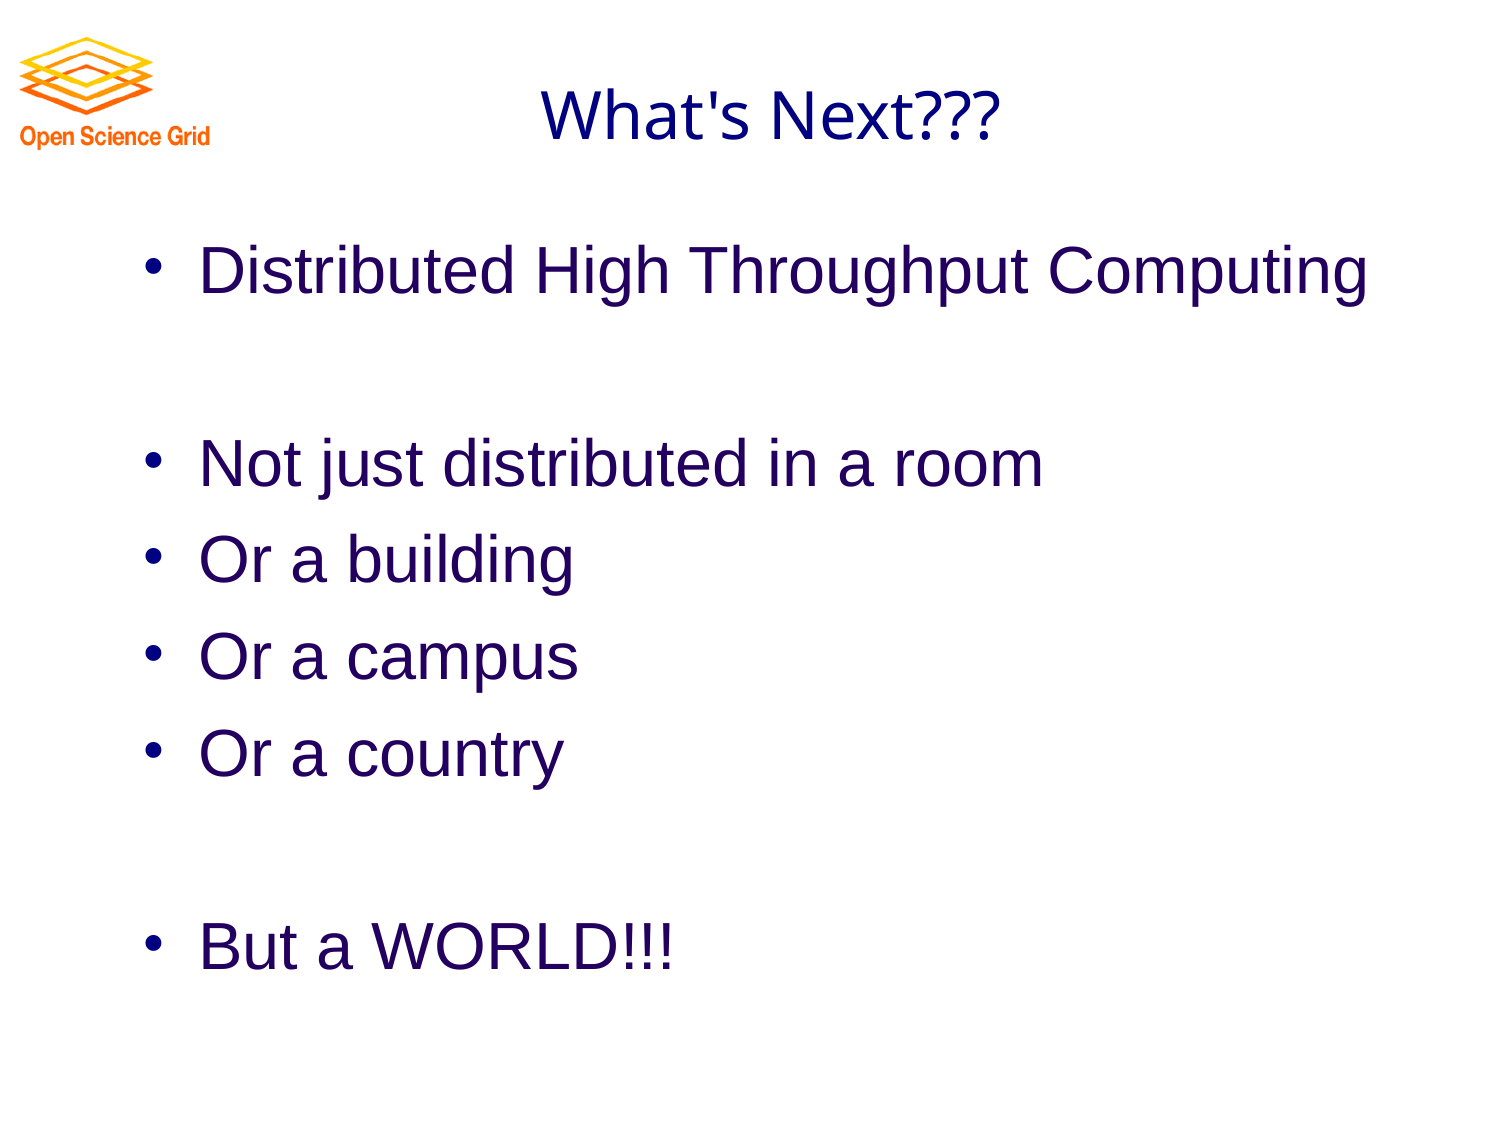

# What's Next???
Distributed High Throughput Computing
Not just distributed in a room
Or a building
Or a campus
Or a country
But a WORLD!!!